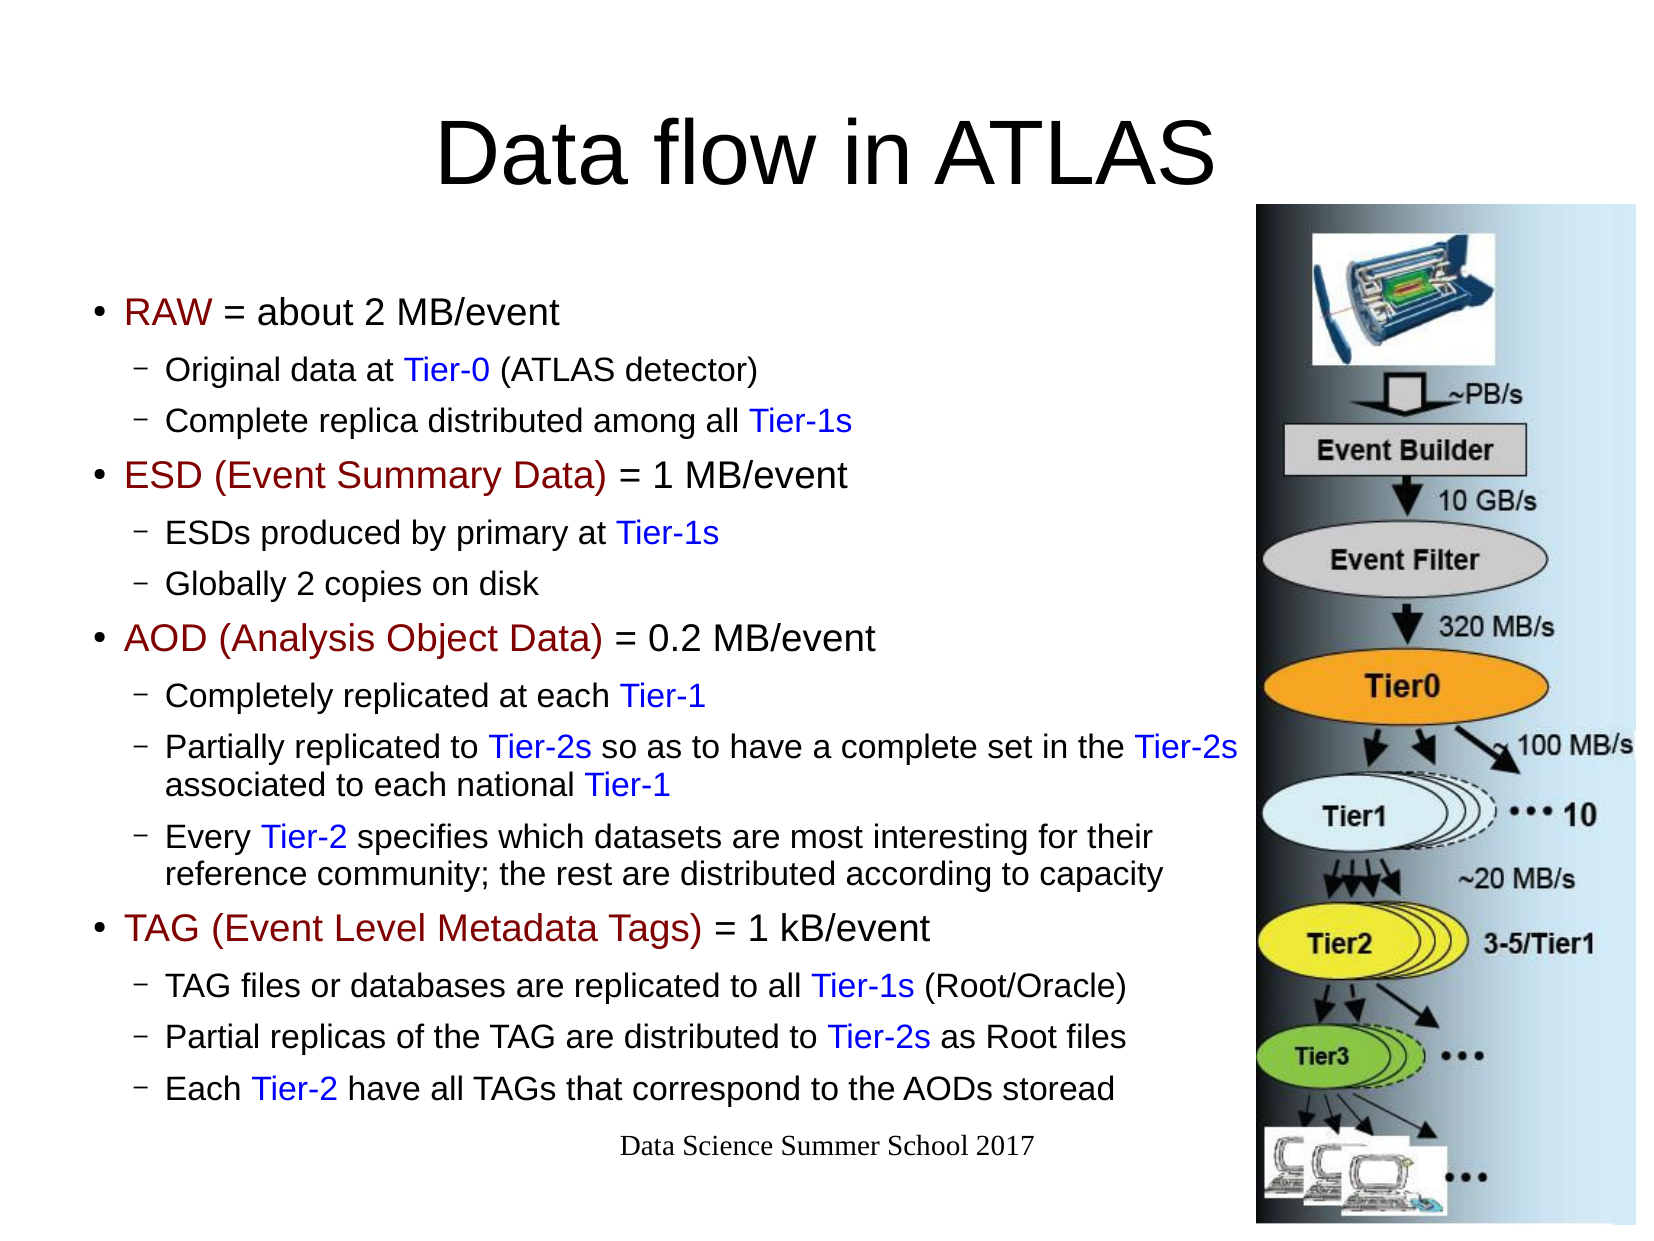

# Data flow in ATLAS
RAW = about 2 MB/event
Original data at Tier-0 (ATLAS detector)
Complete replica distributed among all Tier-1s
ESD (Event Summary Data) = 1 MB/event
ESDs produced by primary at Tier-1s
Globally 2 copies on disk
AOD (Analysis Object Data) = 0.2 MB/event
Completely replicated at each Tier-1
Partially replicated to Tier-2s so as to have a complete set in the Tier-2s associated to each national Tier-1
Every Tier-2 specifies which datasets are most interesting for their reference community; the rest are distributed according to capacity
TAG (Event Level Metadata Tags) = 1 kB/event
TAG files or databases are replicated to all Tier-1s (Root/Oracle)
Partial replicas of the TAG are distributed to Tier-2s as Root files
Each Tier-2 have all TAGs that correspond to the AODs storead
Data Science Summer School 2017
24